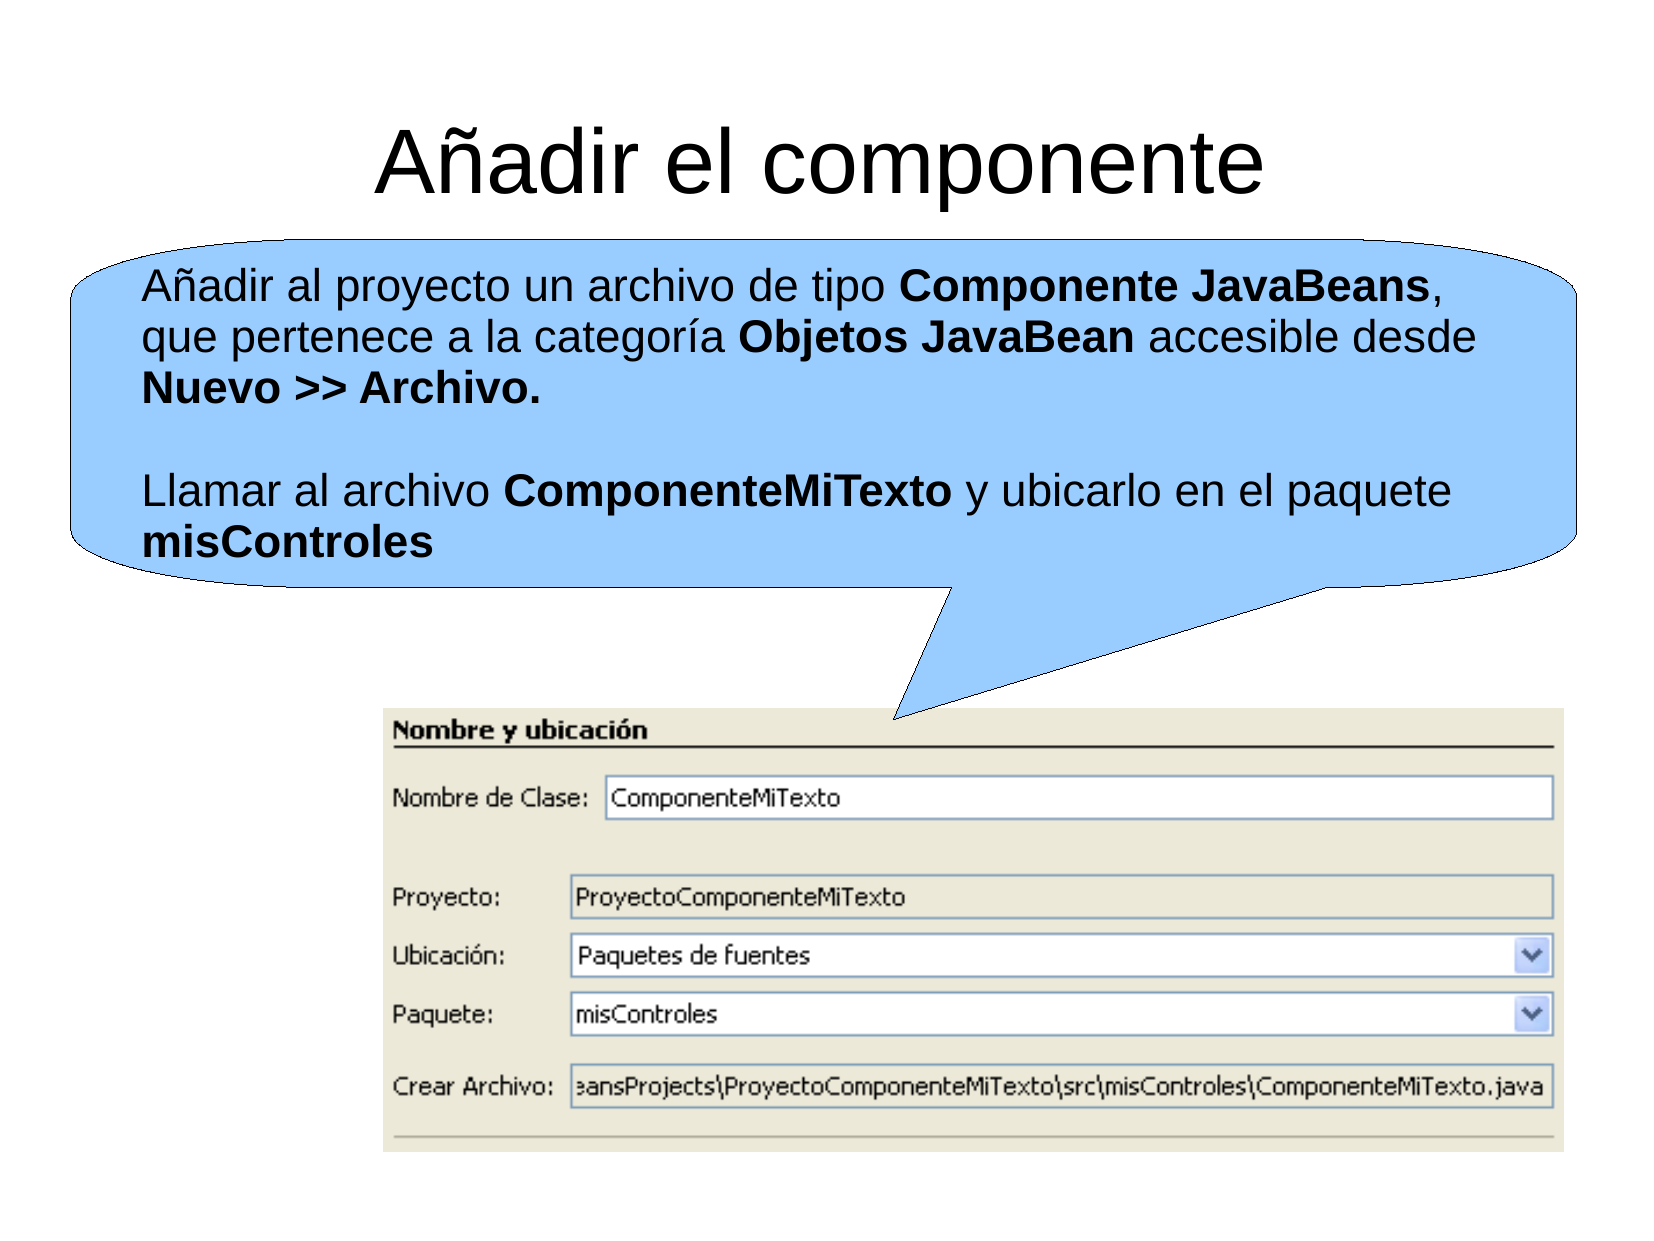

# Añadir el componente
Añadir al proyecto un archivo de tipo Componente JavaBeans, que pertenece a la categoría Objetos JavaBean accesible desde Nuevo >> Archivo.
Llamar al archivo ComponenteMiTexto y ubicarlo en el paquete misControles